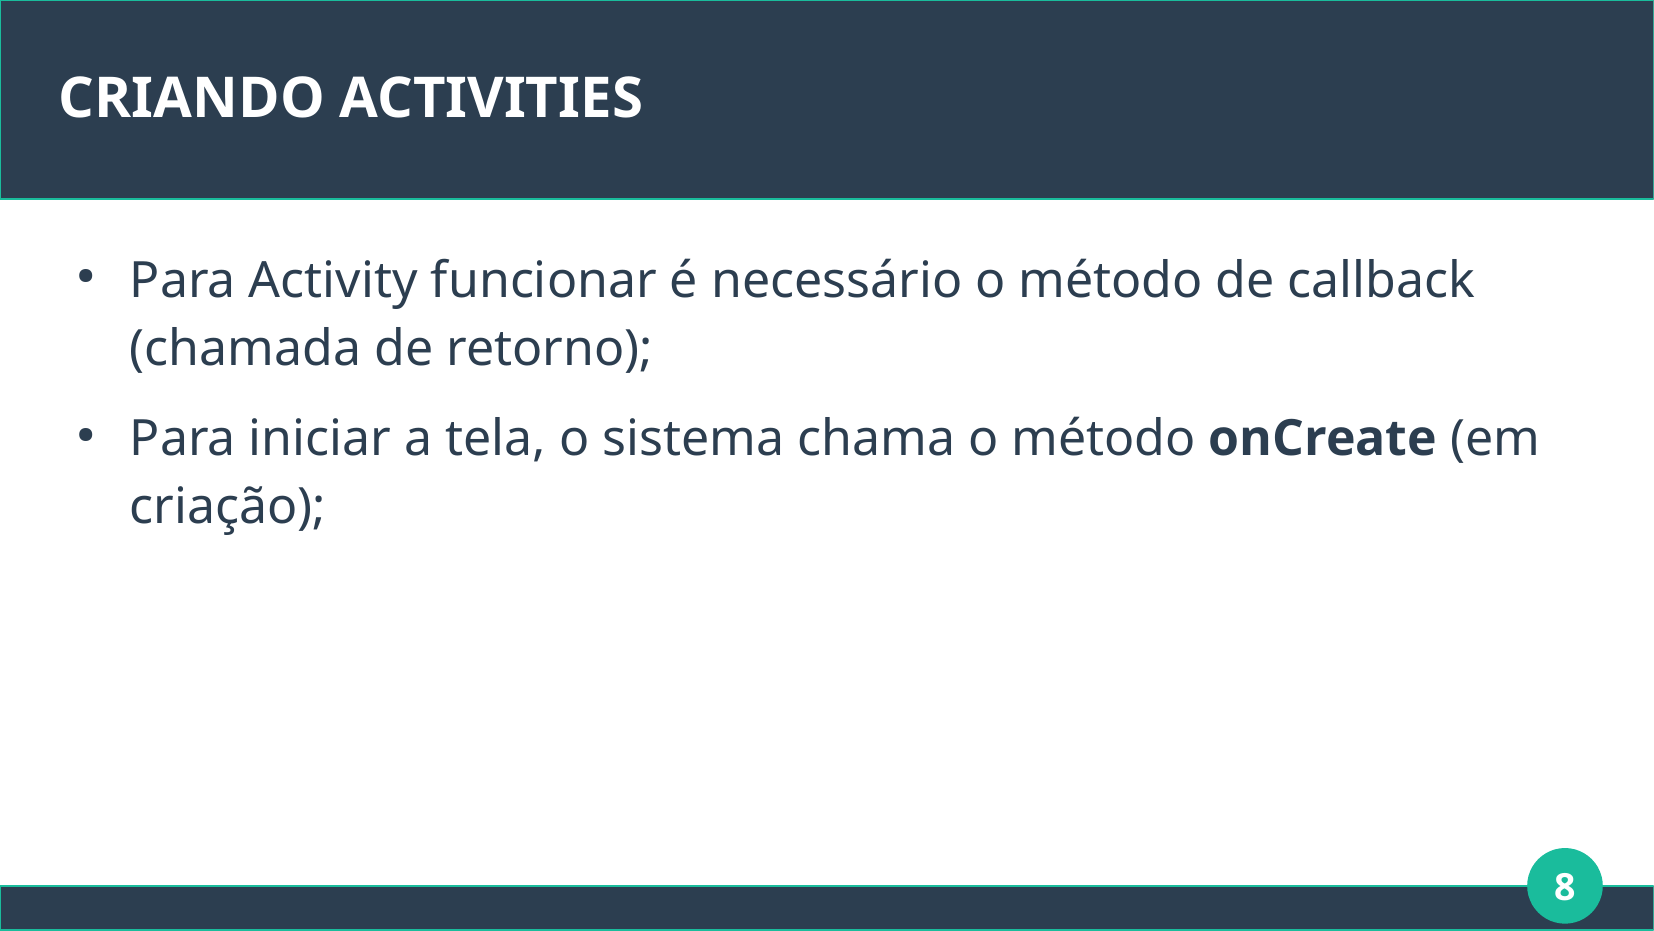

# CRIANDO ACTIVITIES
Para Activity funcionar é necessário o método de callback (chamada de retorno);
Para iniciar a tela, o sistema chama o método onCreate (em criação);
8